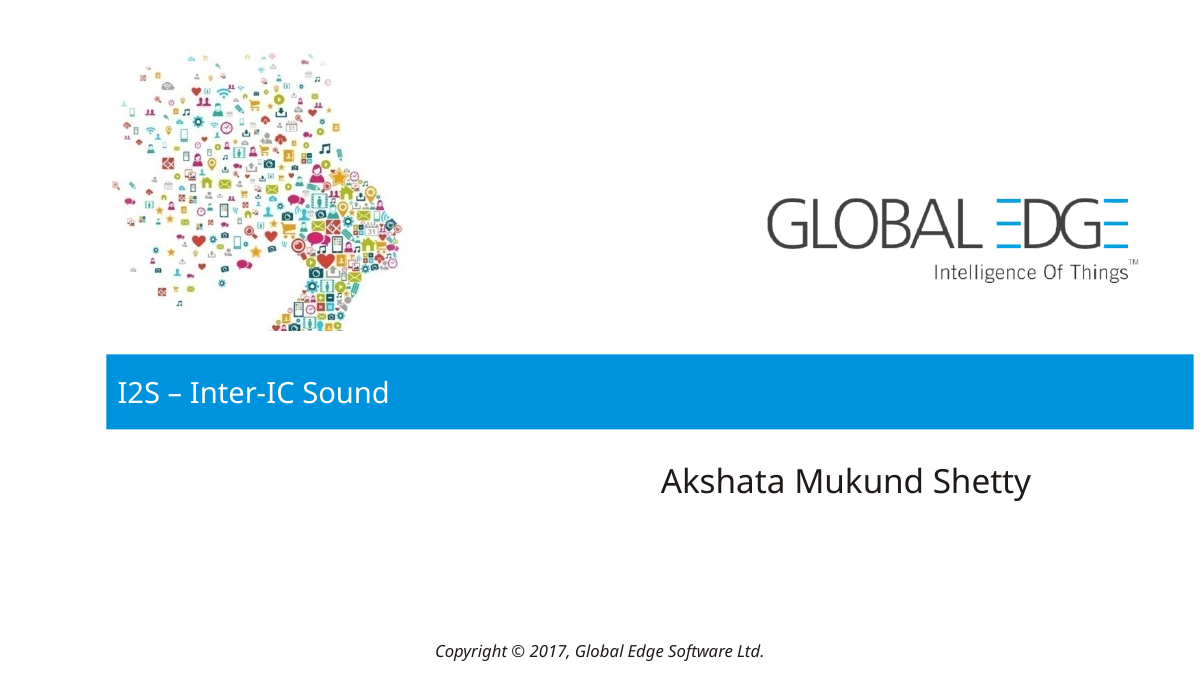

# I2S – Inter-IC Sound
Akshata Mukund Shetty